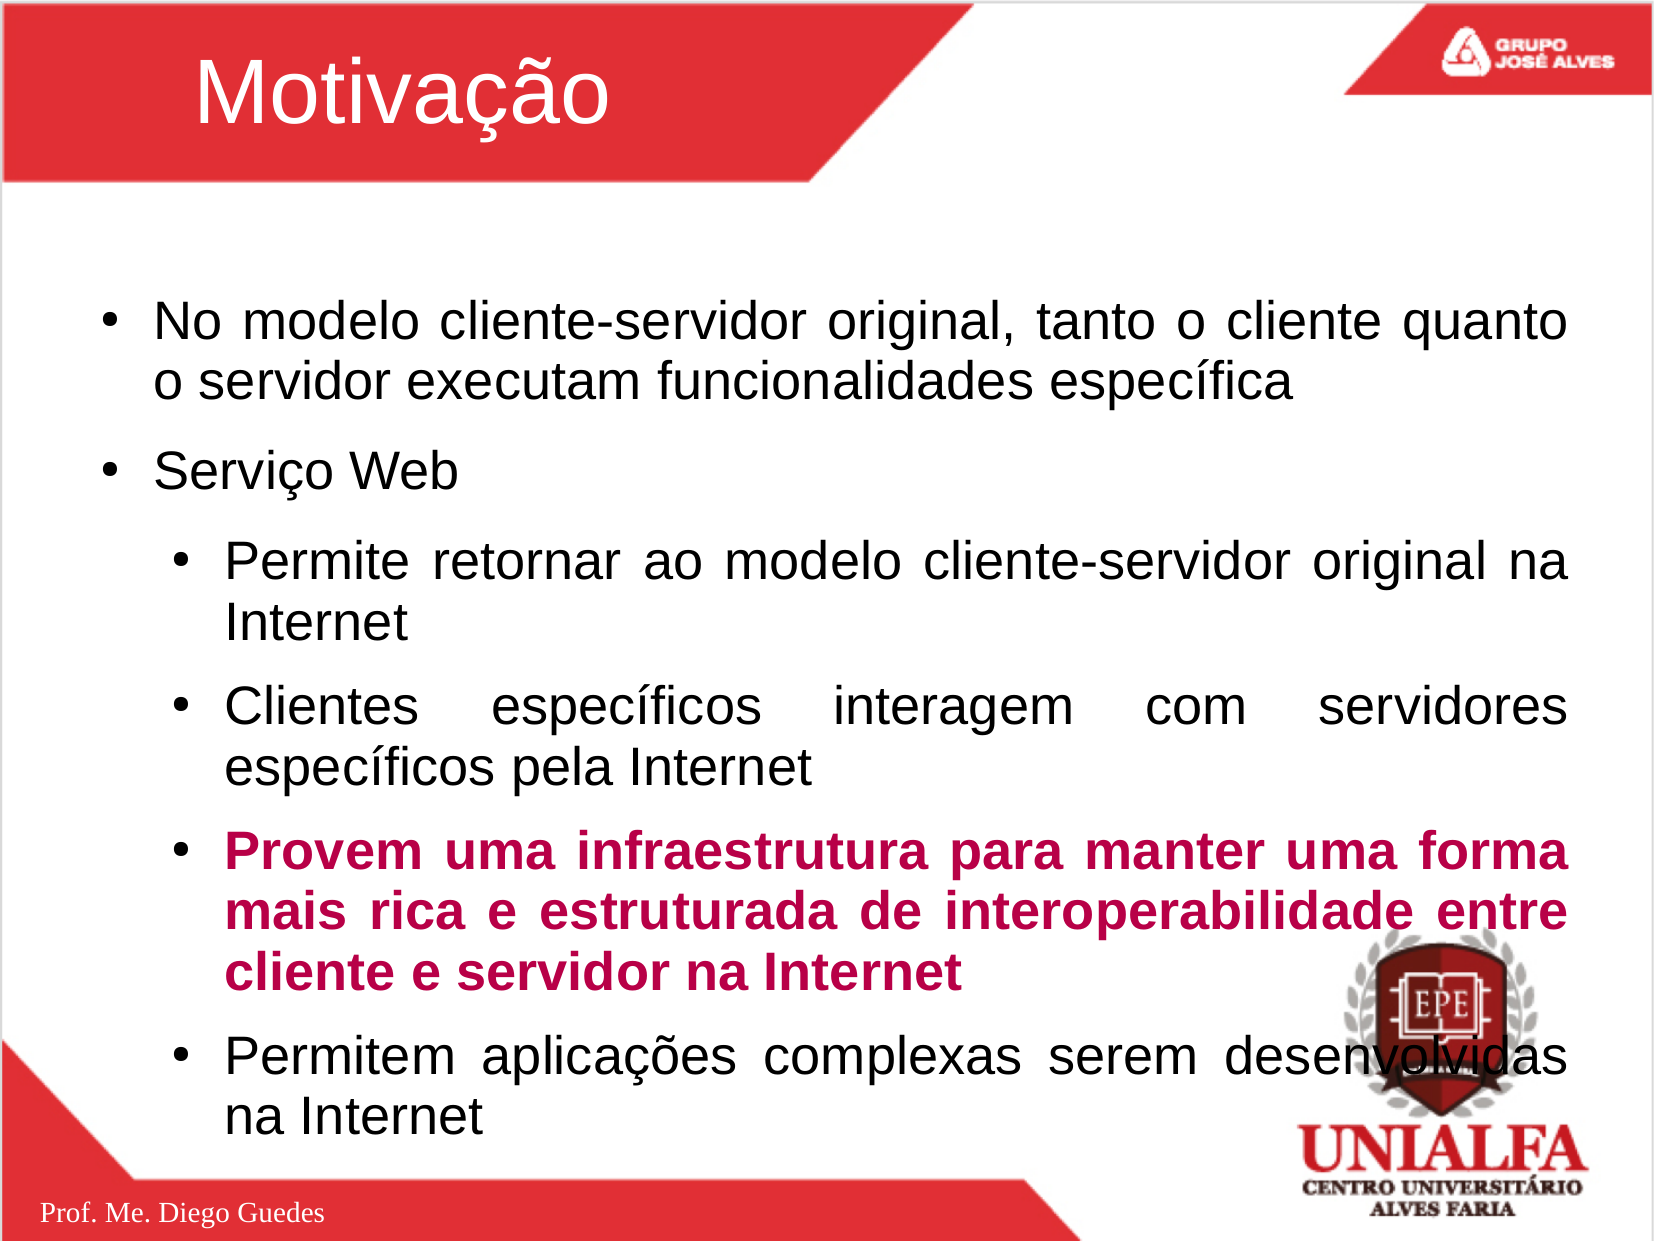

# Motivação
No modelo cliente-servidor original, tanto o cliente quanto o servidor executam funcionalidades específica
Serviço Web
Permite retornar ao modelo cliente-servidor original na Internet
Clientes específicos interagem com servidores específicos pela Internet
Provem uma infraestrutura para manter uma forma mais rica e estruturada de interoperabilidade entre cliente e servidor na Internet
Permitem aplicações complexas serem desenvolvidas na Internet